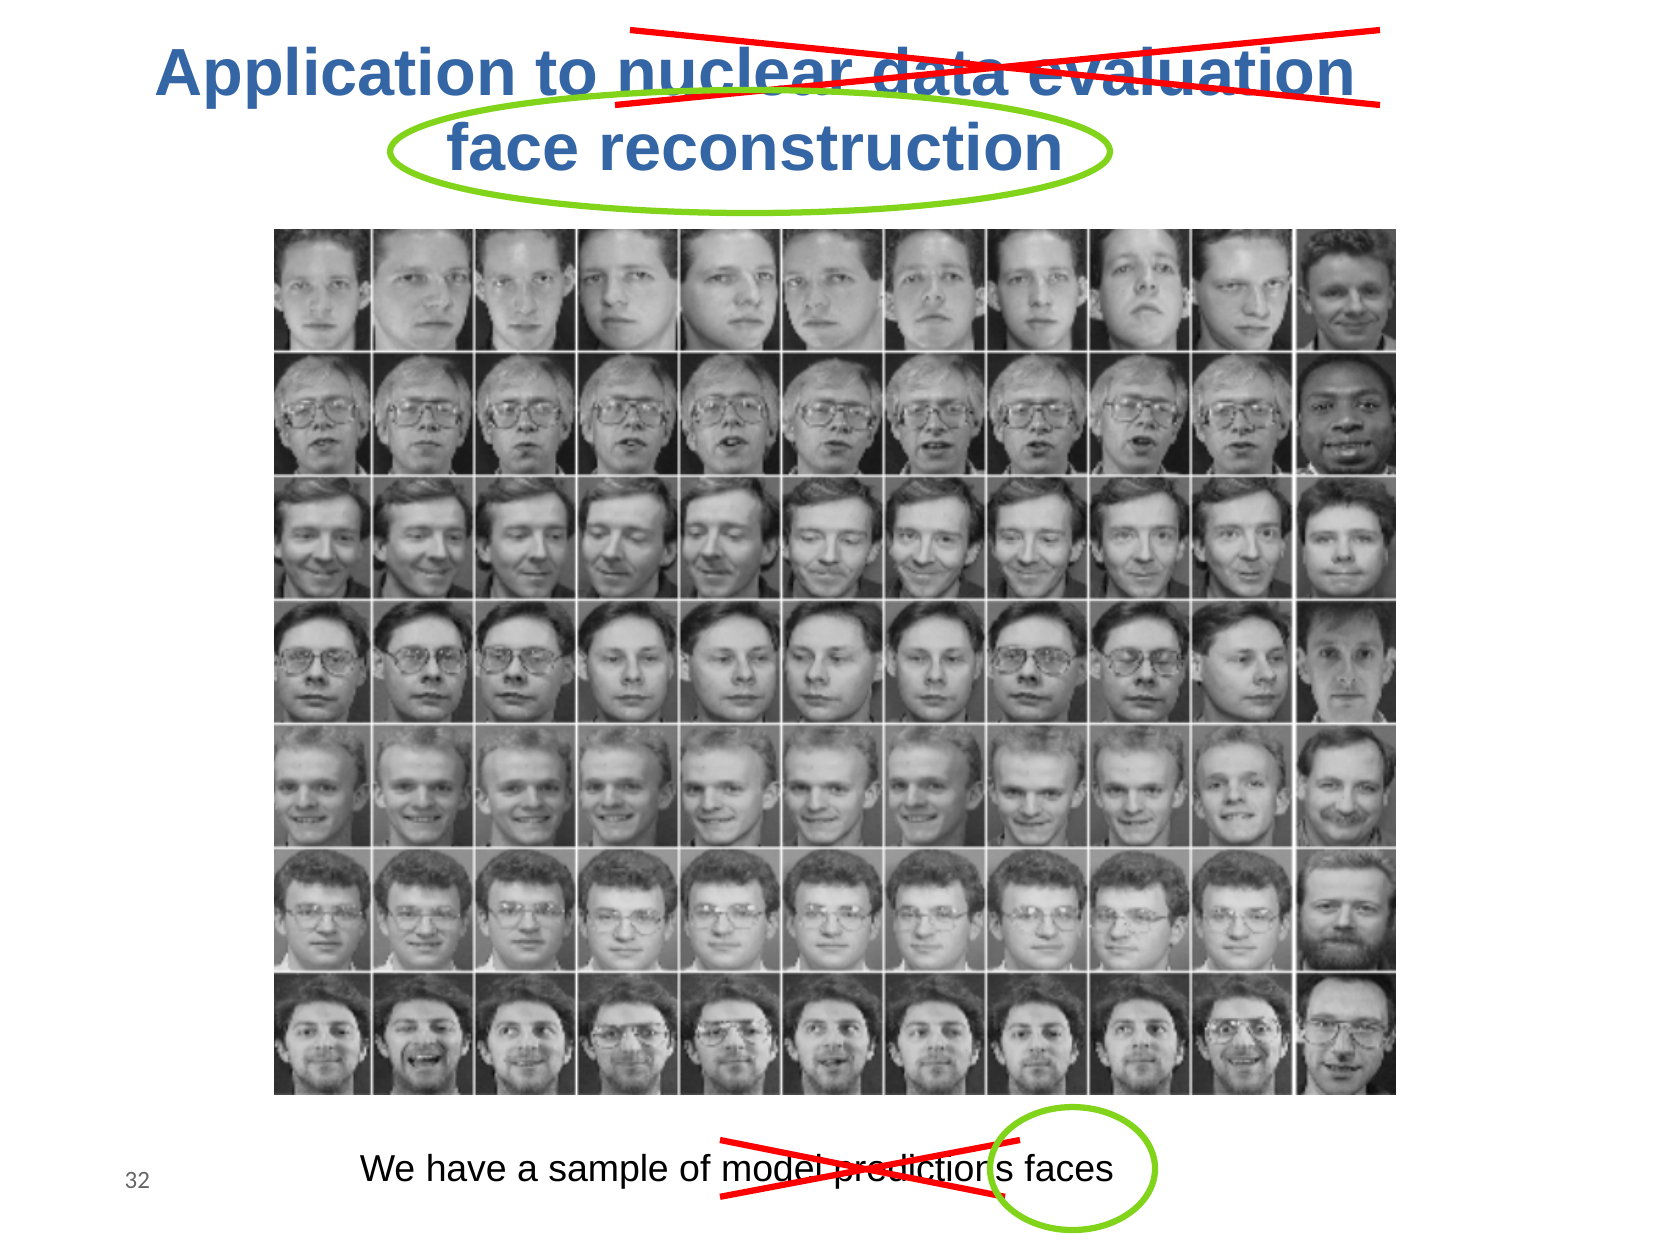

# Application to nuclear data evaluation face reconstruction
We have a sample of model predictions faces
32